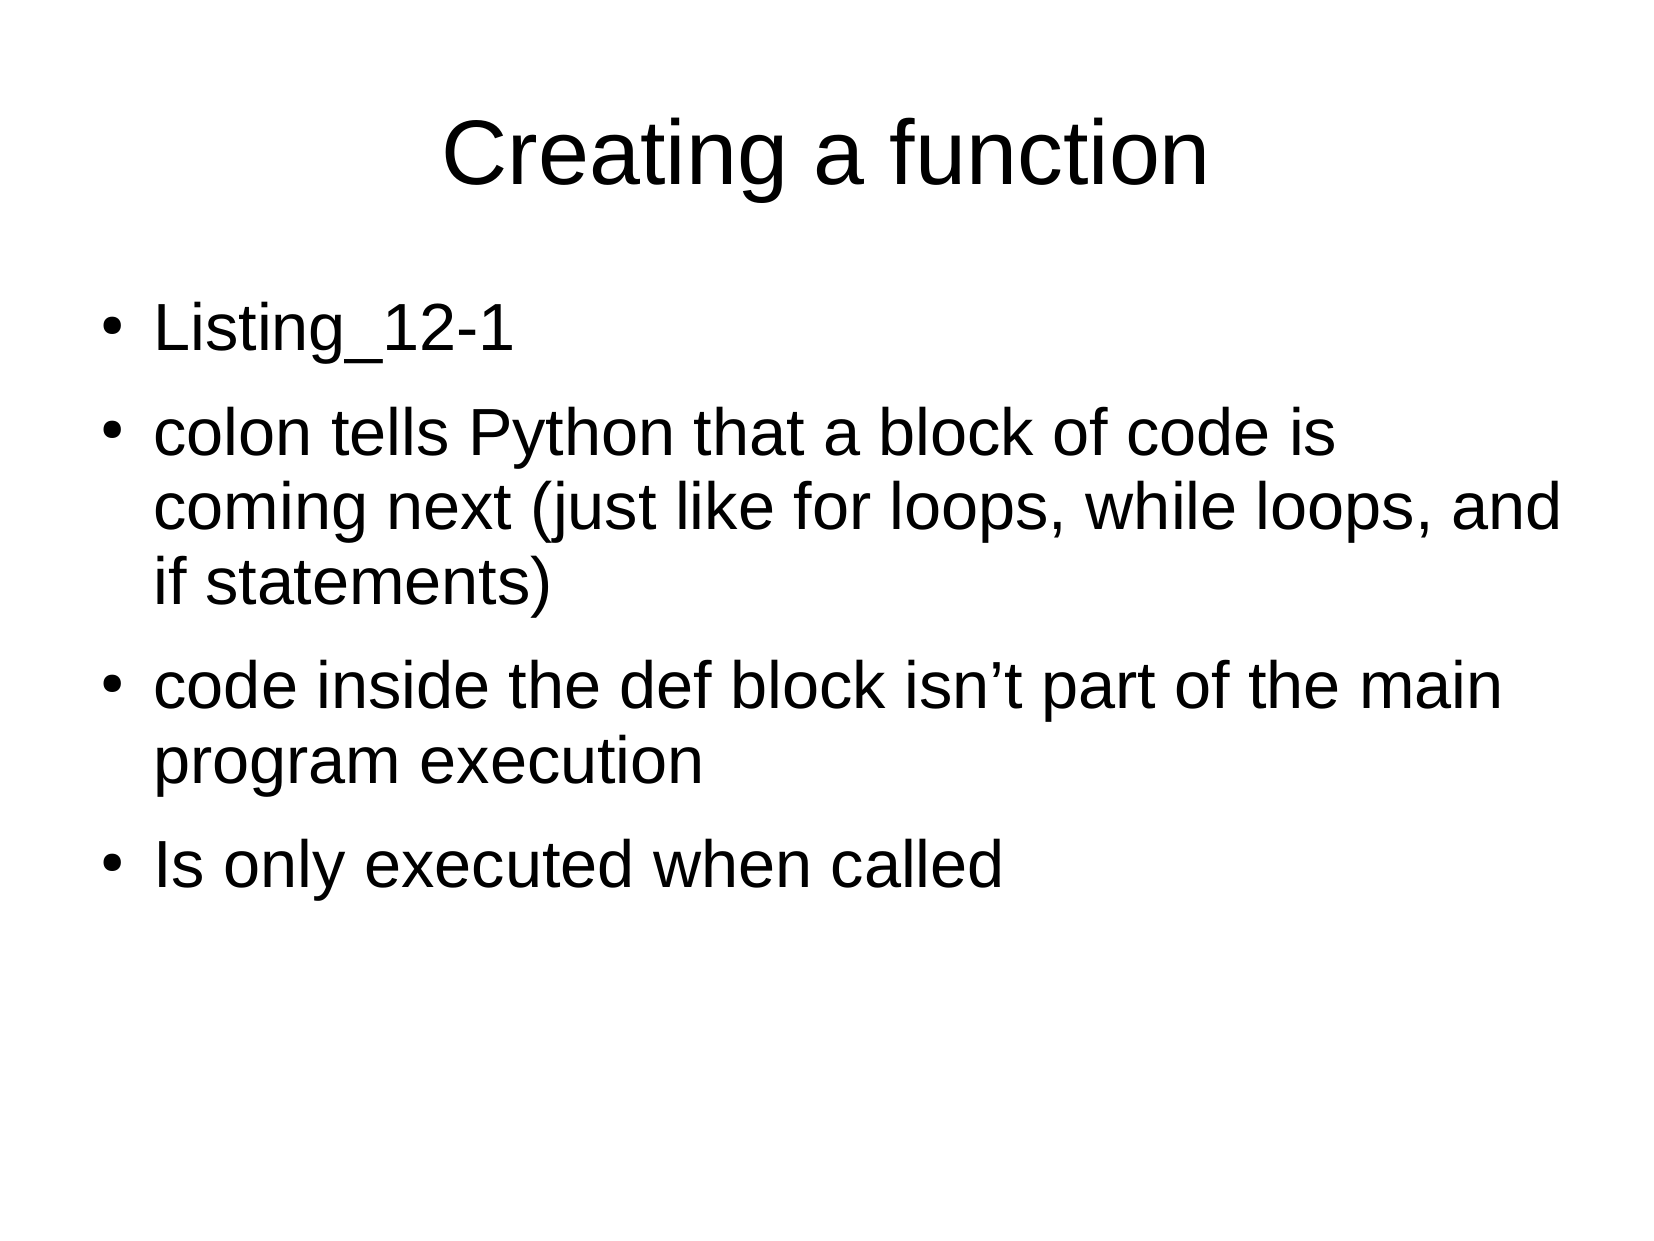

# Creating a function
Listing_12-1
colon tells Python that a block of code is coming next (just like for loops, while loops, and if statements)
code inside the def block isn’t part of the main program execution
Is only executed when called